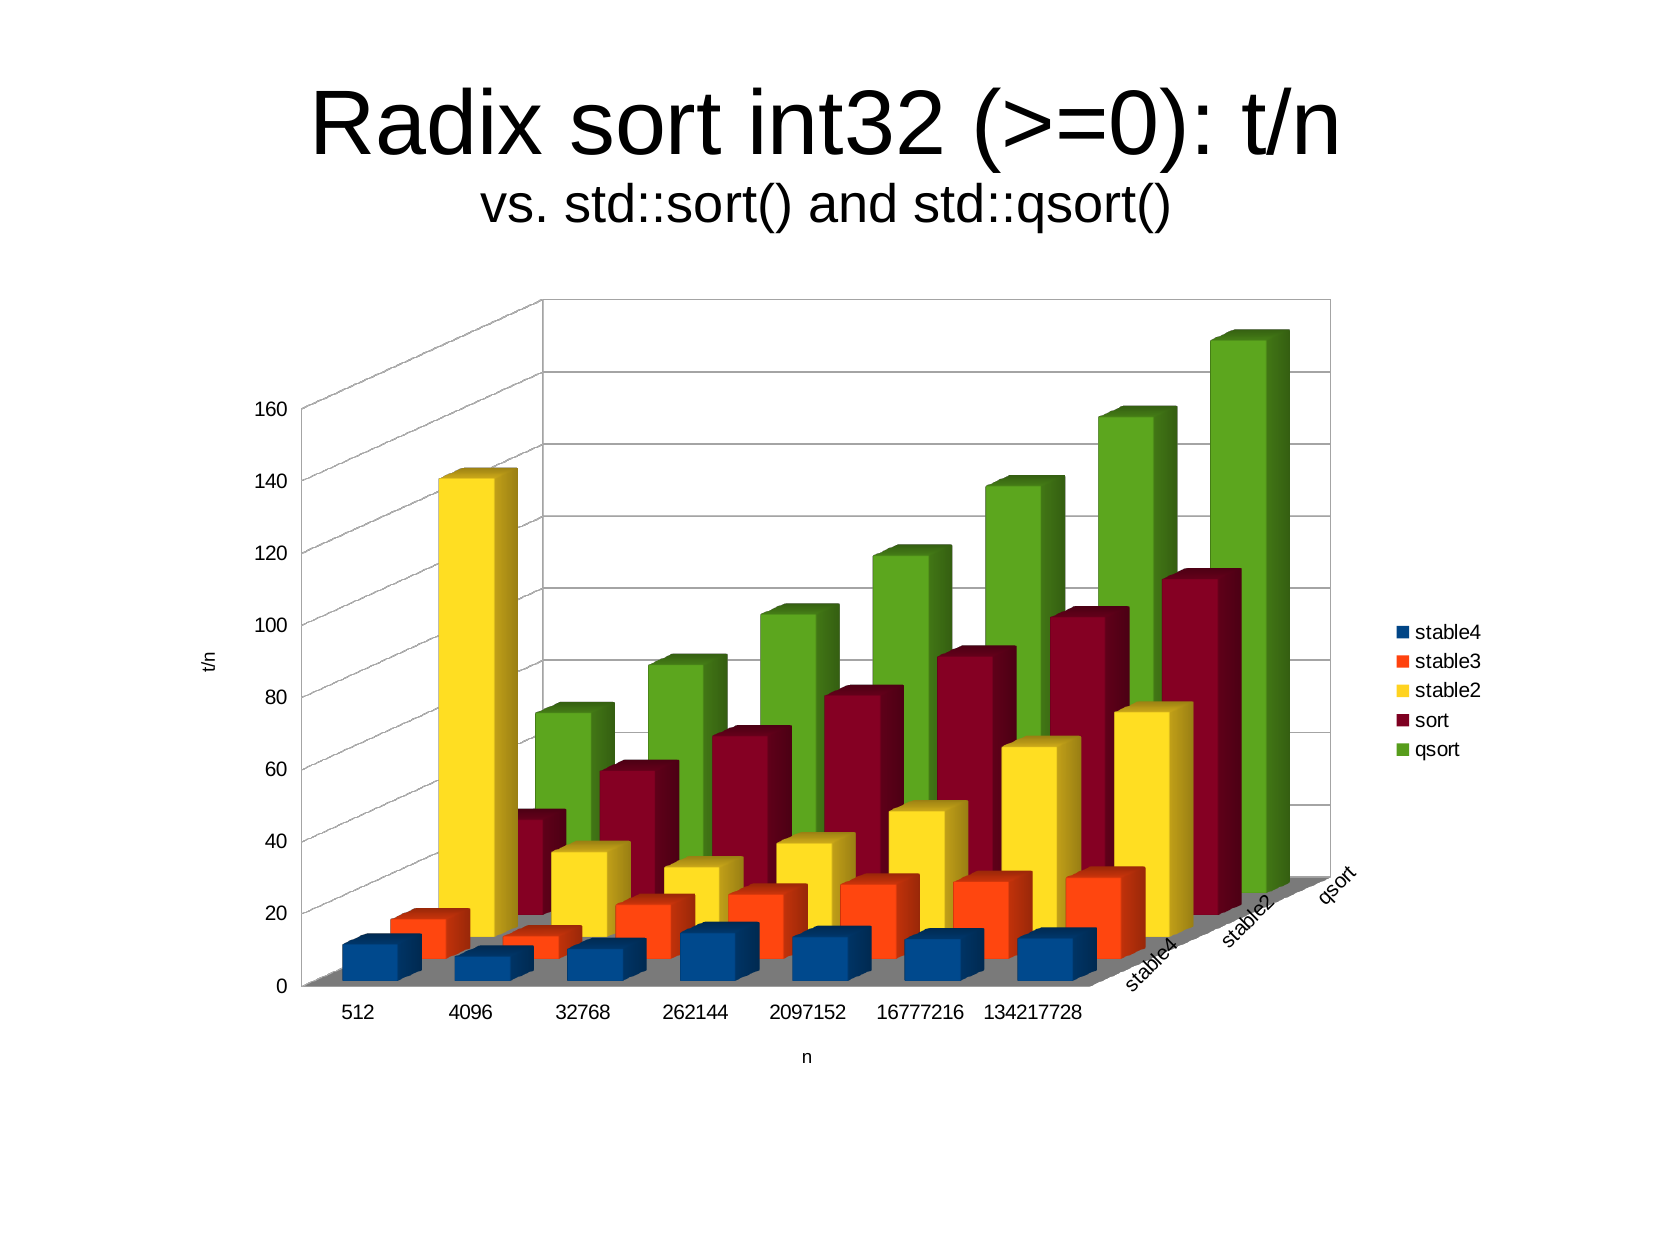

# Radix sort int32 (>=0): t/n vs. std::sort() and std::qsort()
[unsupported chart]